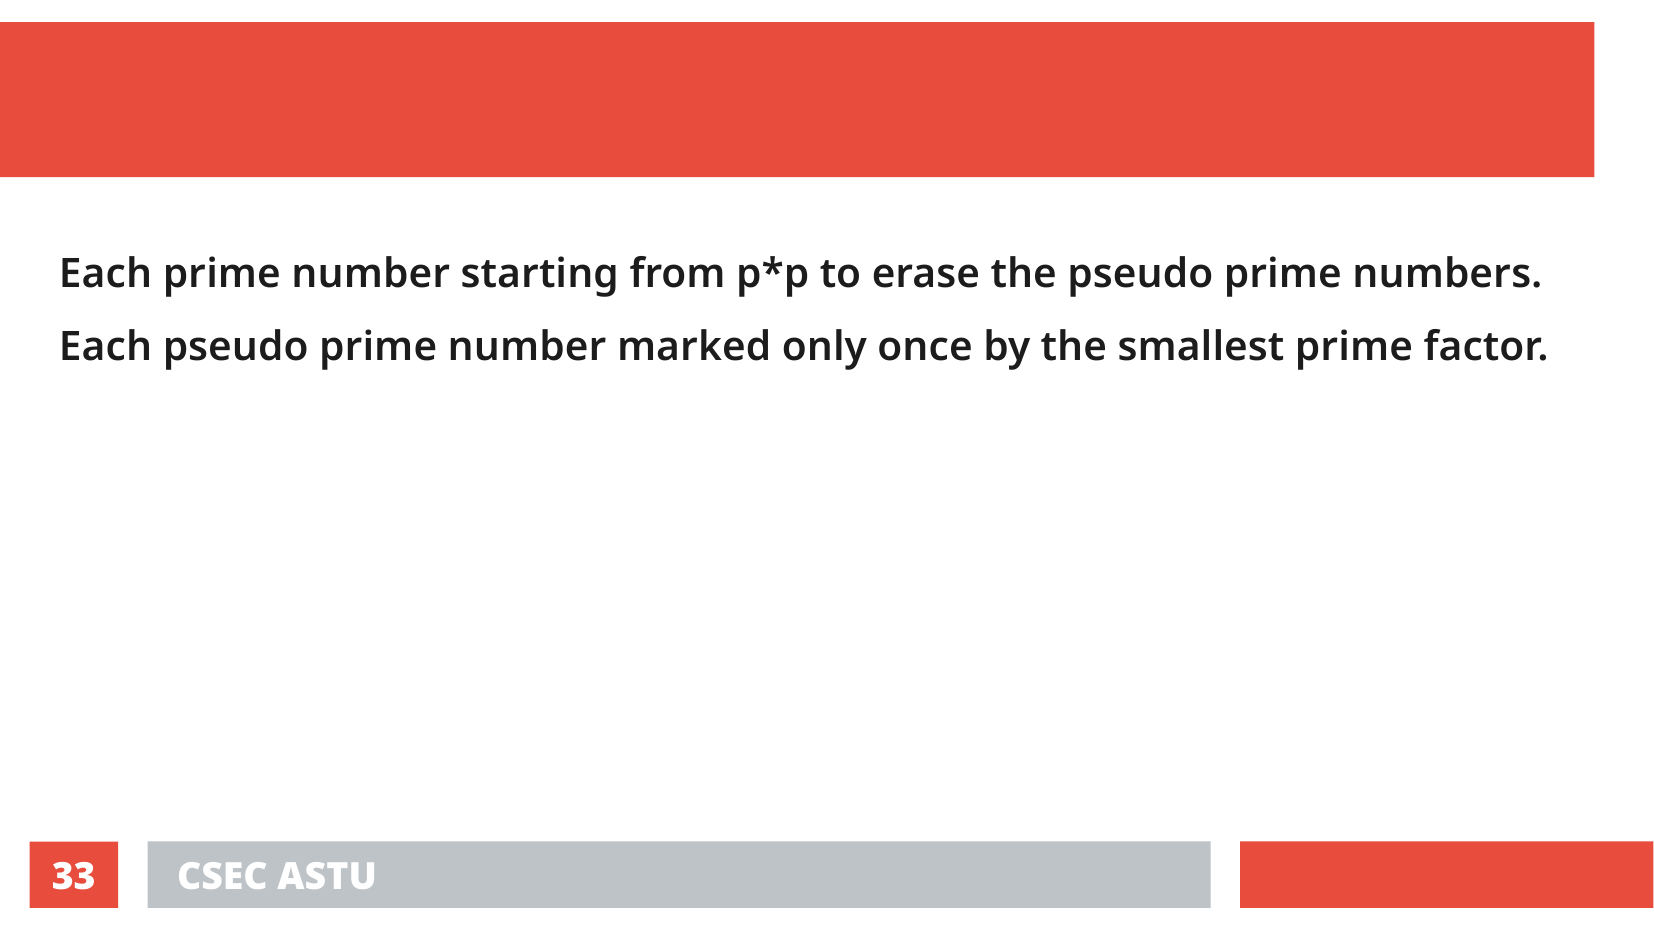

#
Each prime number starting from p*p to erase the pseudo prime numbers.
Each pseudo prime number marked only once by the smallest prime factor.
33
CSEC ASTU